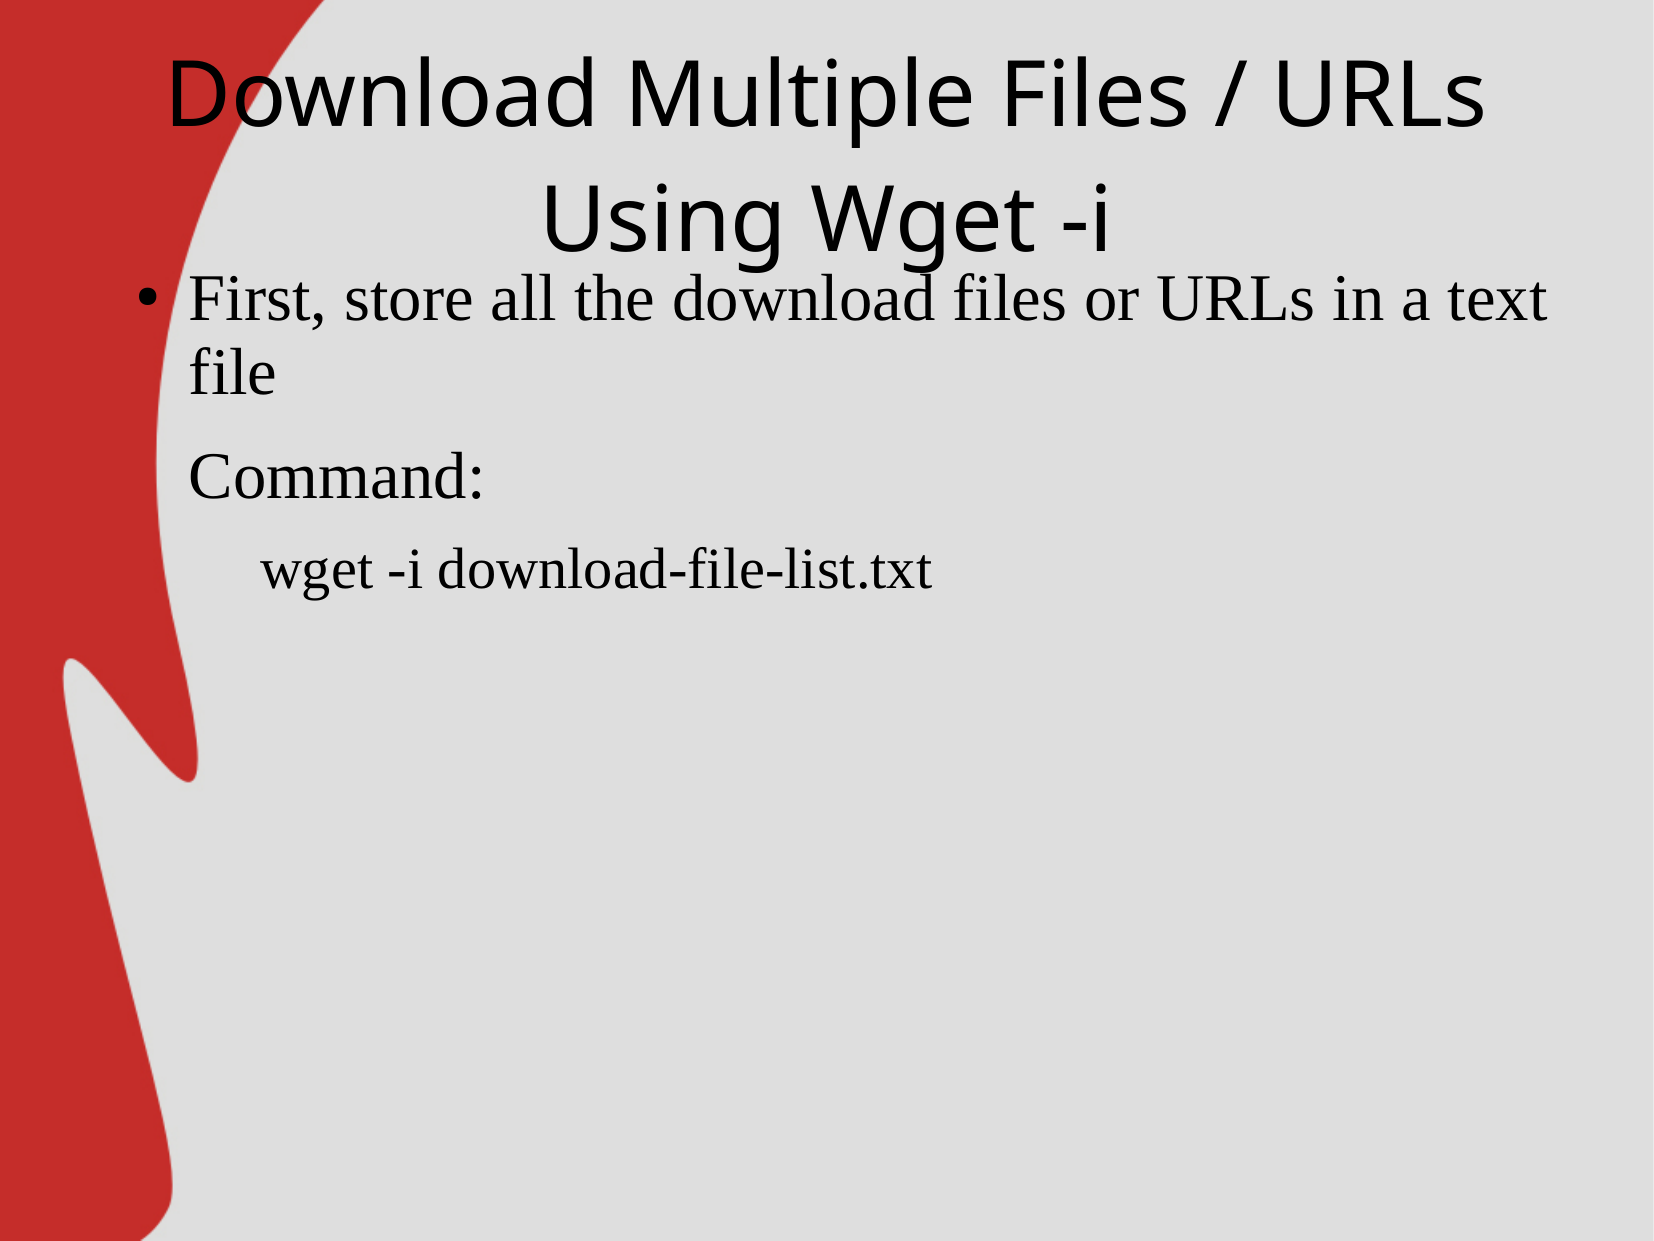

# Download Multiple Files / URLs Using Wget -i
First, store all the download files or URLs in a text file
Command:
wget -i download-file-list.txt